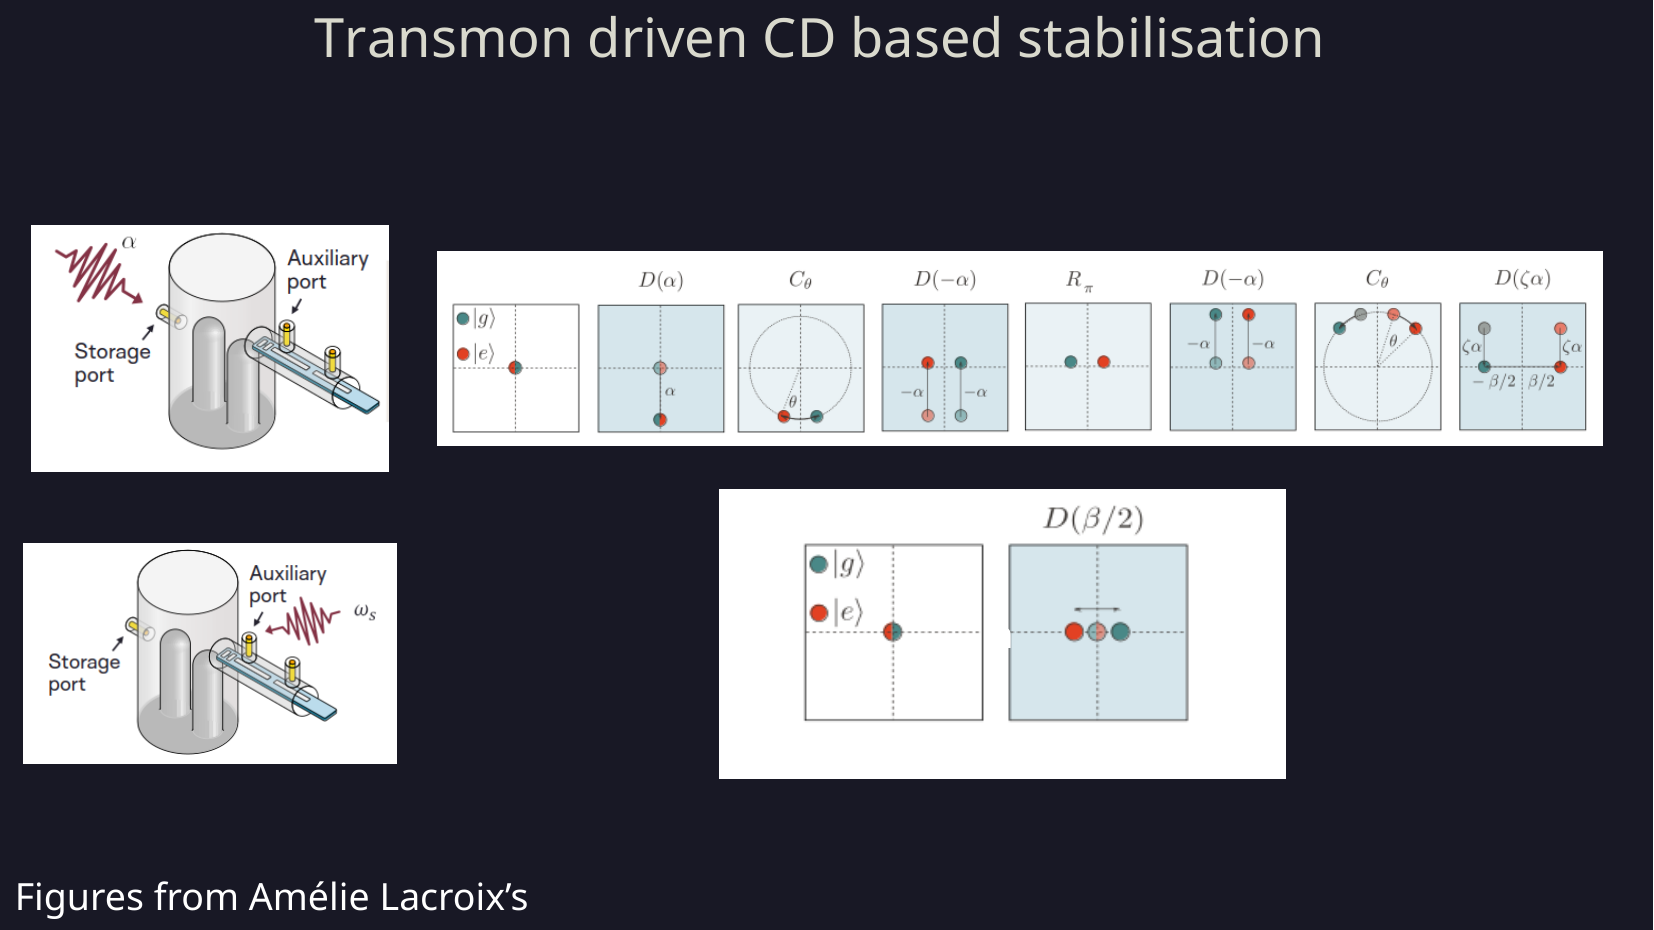

Transmon driven CD based stabilisation
n
Figures from Amélie Lacroix’s presentation